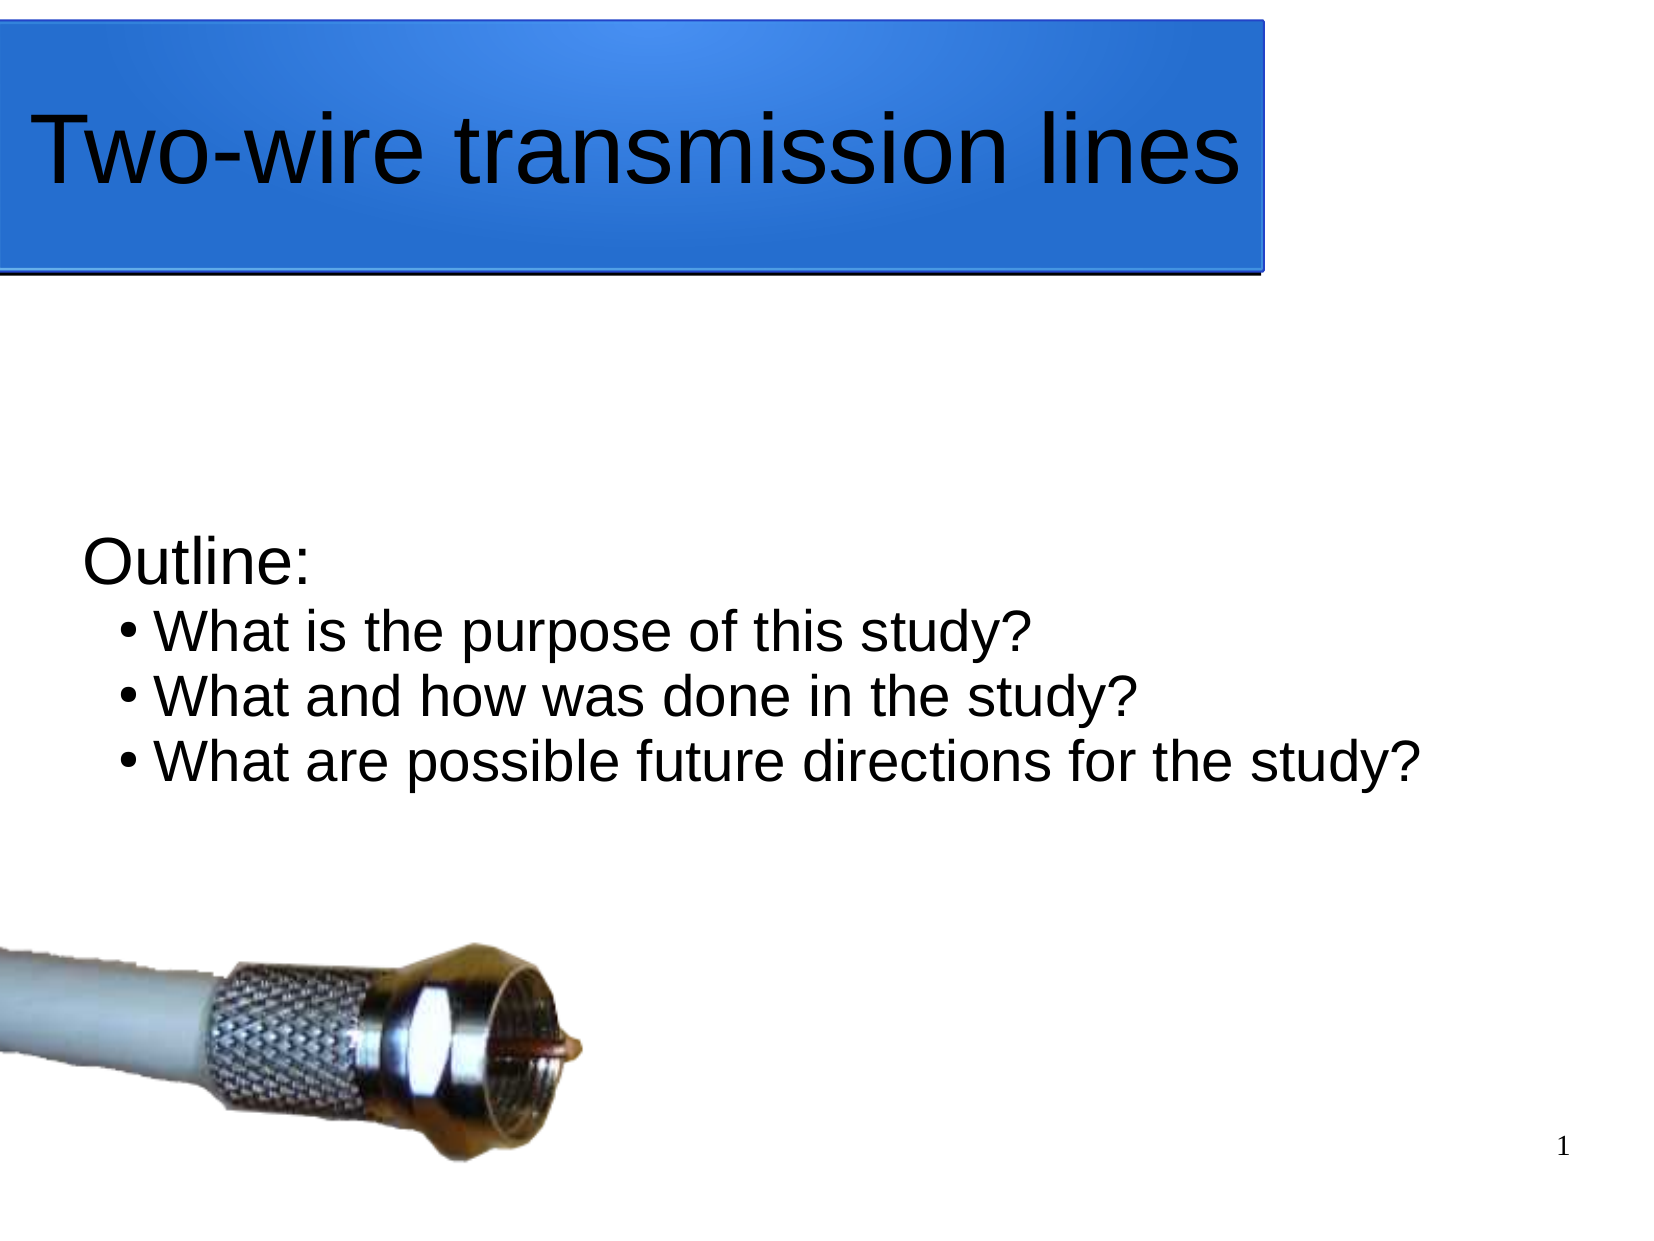

# Two-wire transmission lines
Outline:
What is the purpose of this study?
What and how was done in the study?
What are possible future directions for the study?
1